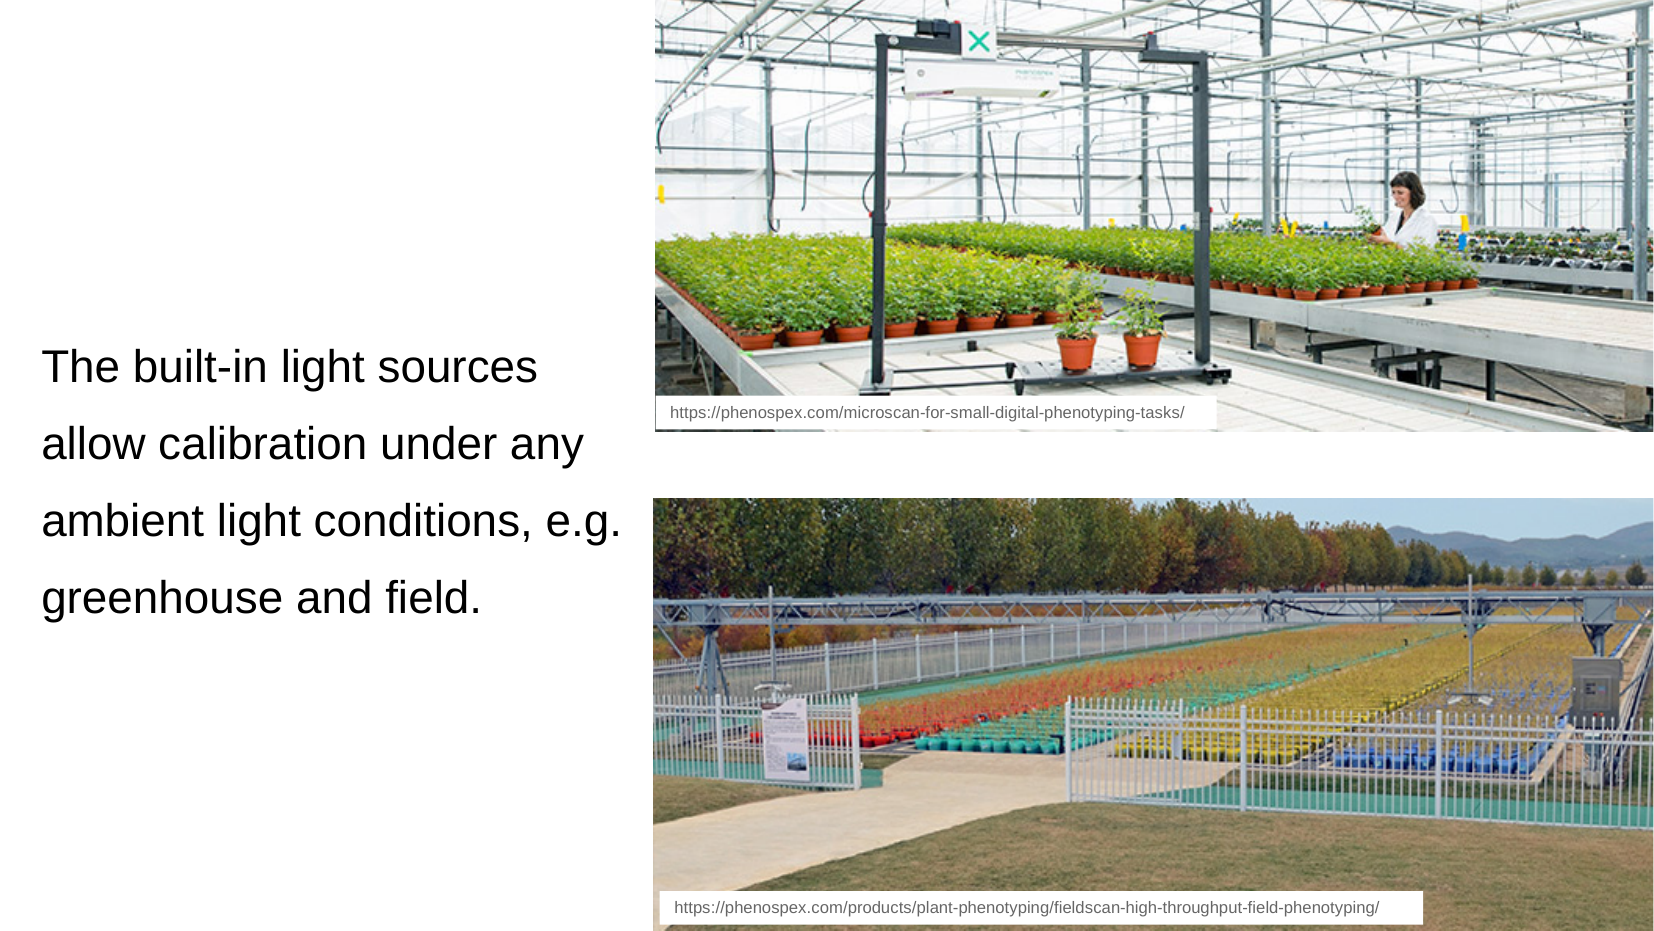

# The built-in light sources allow calibration under any ambient light conditions, e.g. greenhouse and field.
https://phenospex.com/microscan-for-small-digital-phenotyping-tasks/
https://phenospex.com/products/plant-phenotyping/fieldscan-high-throughput-field-phenotyping/